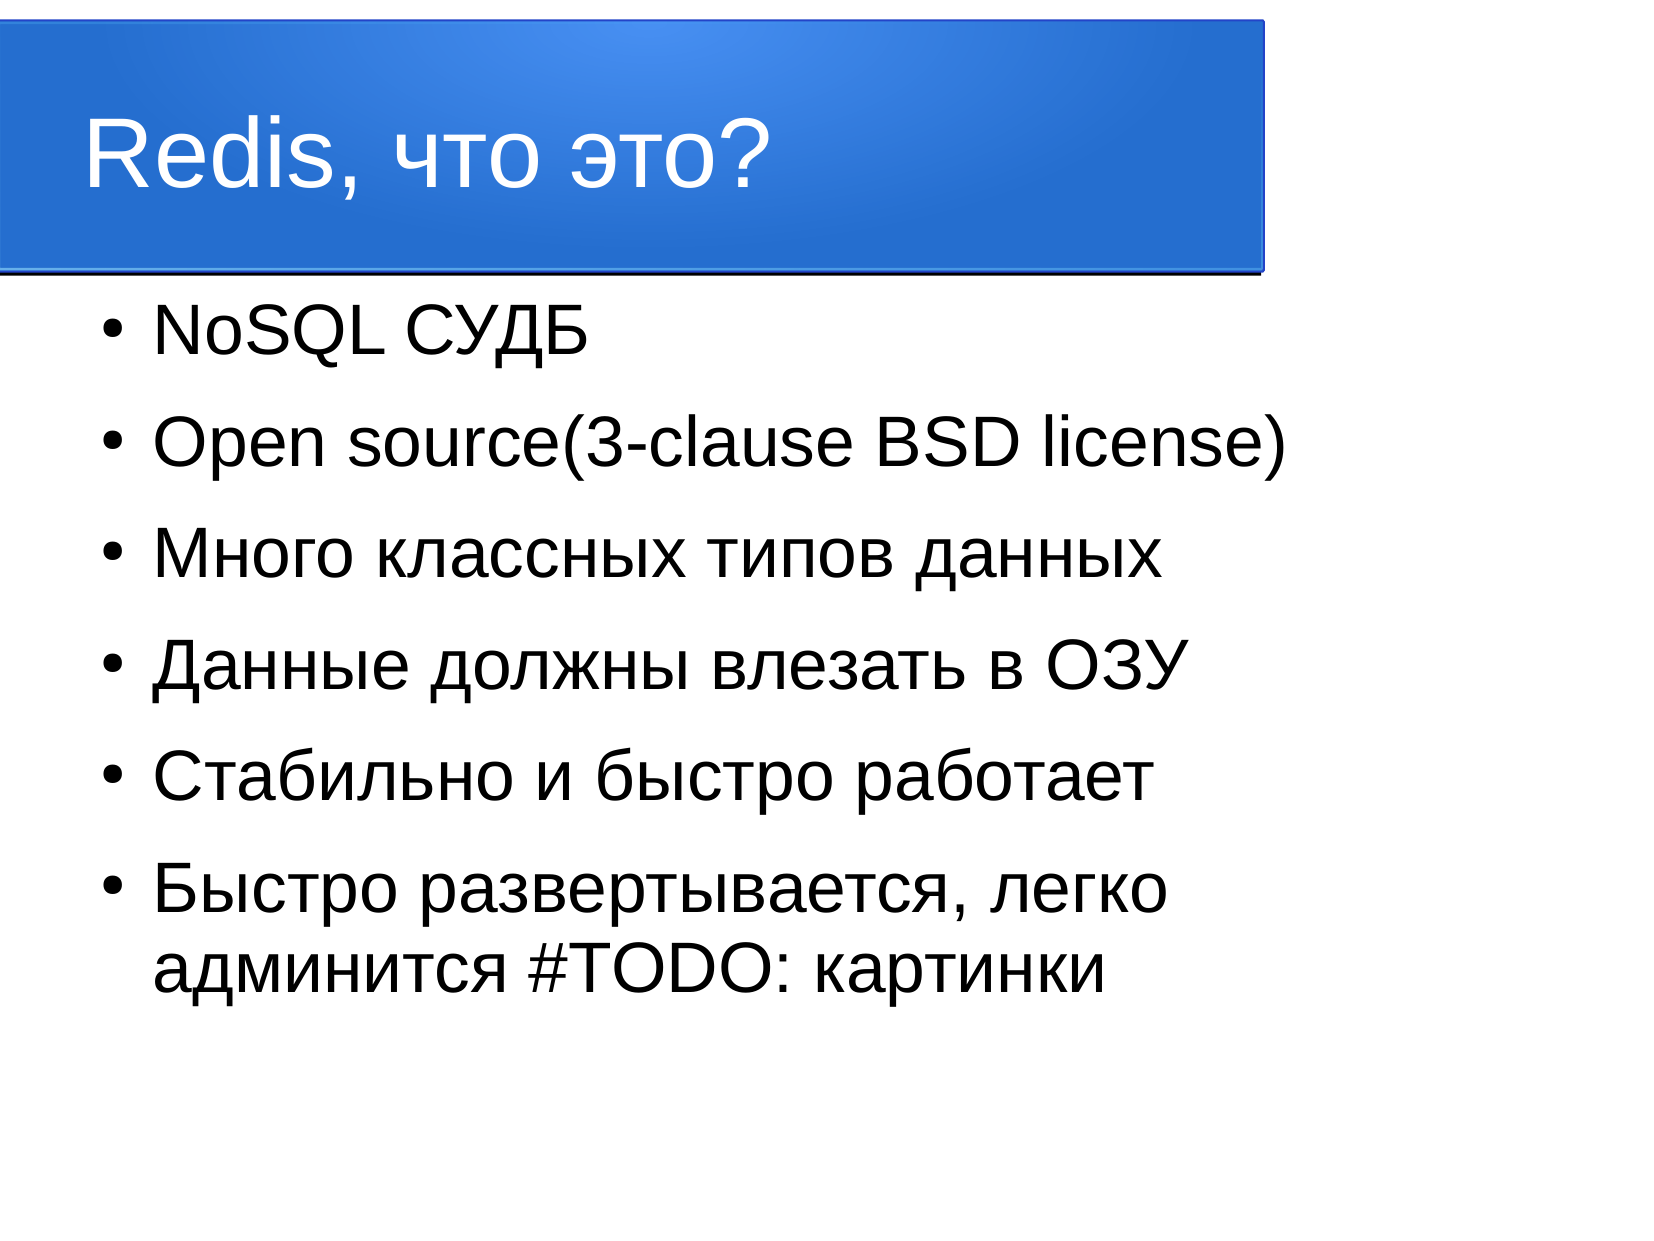

# Redis, что это?
NoSQL СУДБ
Open source(3-clause BSD license)
Много классных типов данных
Данные должны влезать в ОЗУ
Стабильно и быстро работает
Быстро развертывается, легко админится #TODO: картинки